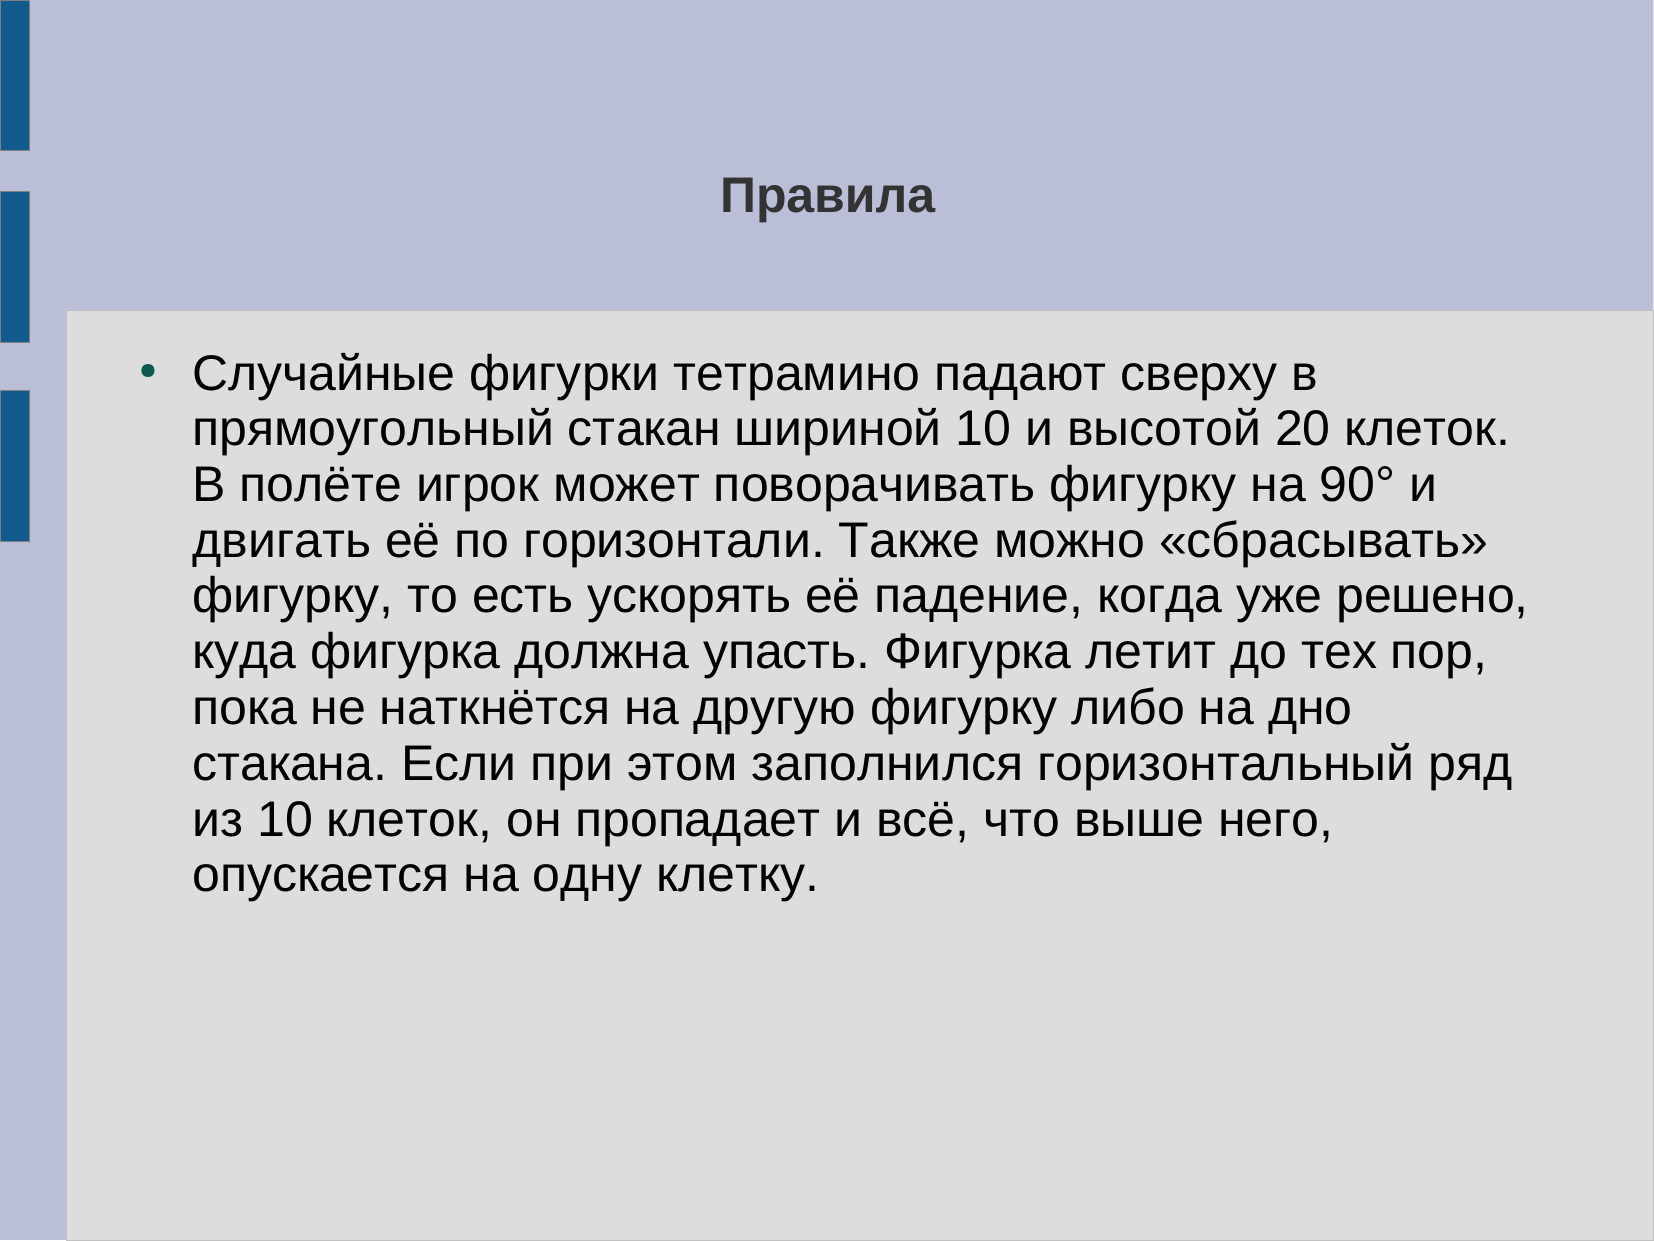

# Правила
Случайные фигурки тетрамино падают сверху в прямоугольный стакан шириной 10 и высотой 20 клеток. В полёте игрок может поворачивать фигурку на 90° и двигать её по горизонтали. Также можно «сбрасывать» фигурку, то есть ускорять её падение, когда уже решено, куда фигурка должна упасть. Фигурка летит до тех пор, пока не наткнётся на другую фигурку либо на дно стакана. Если при этом заполнился горизонтальный ряд из 10 клеток, он пропадает и всё, что выше него, опускается на одну клетку.